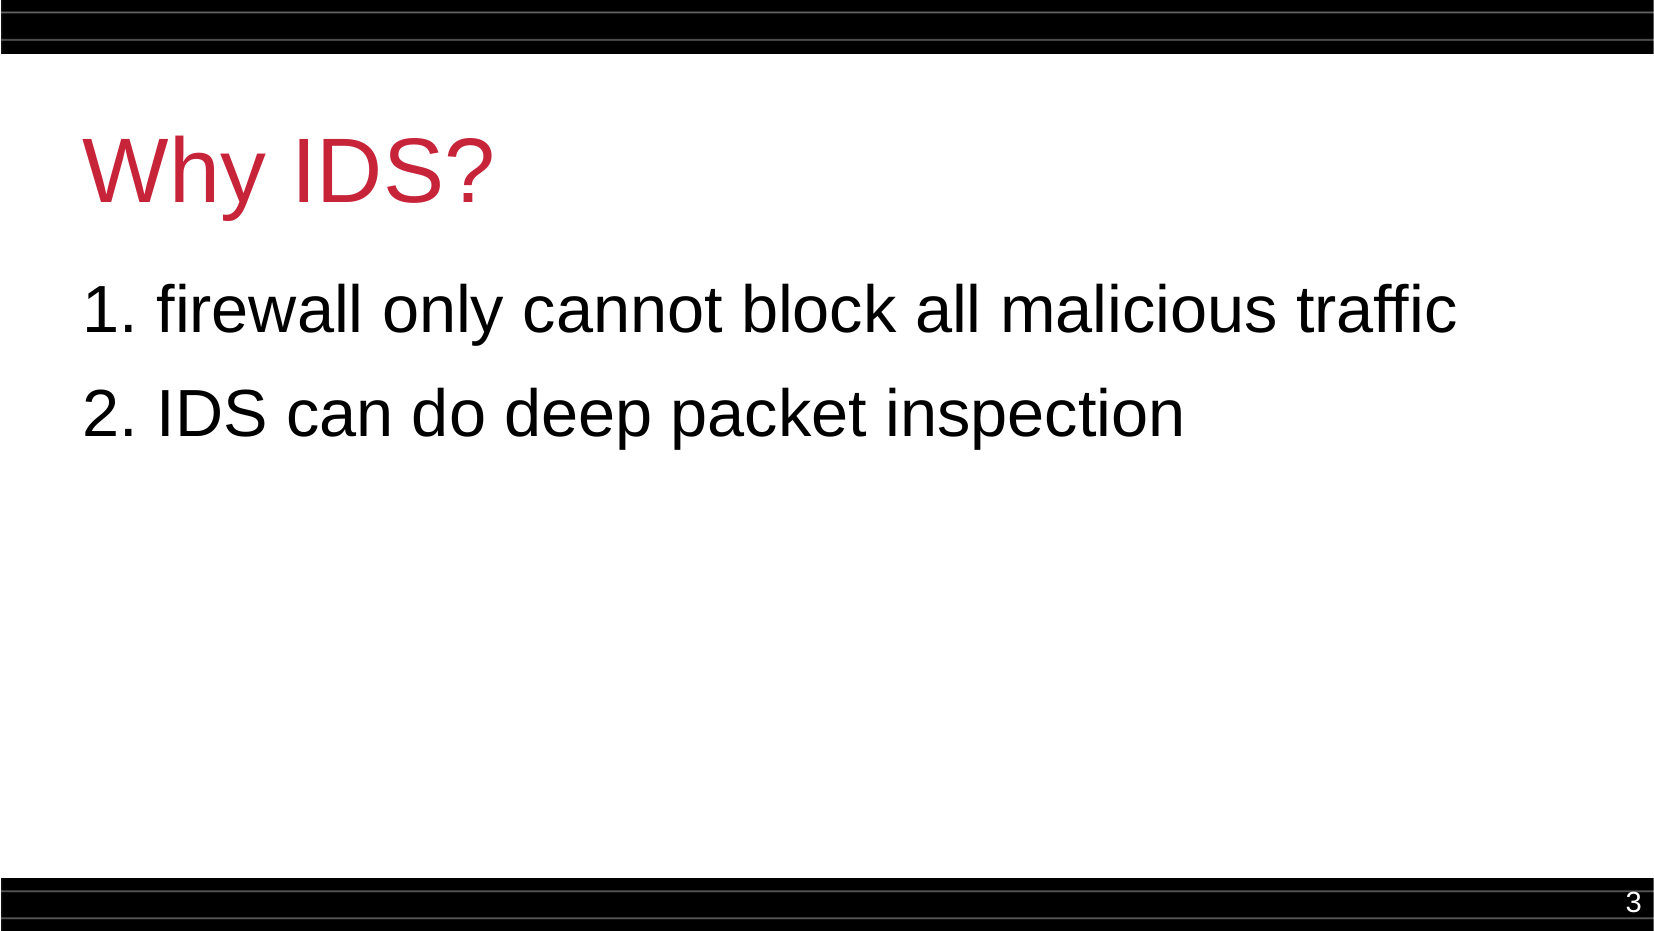

# Why IDS?
1. firewall only cannot block all malicious traffic
2. IDS can do deep packet inspection